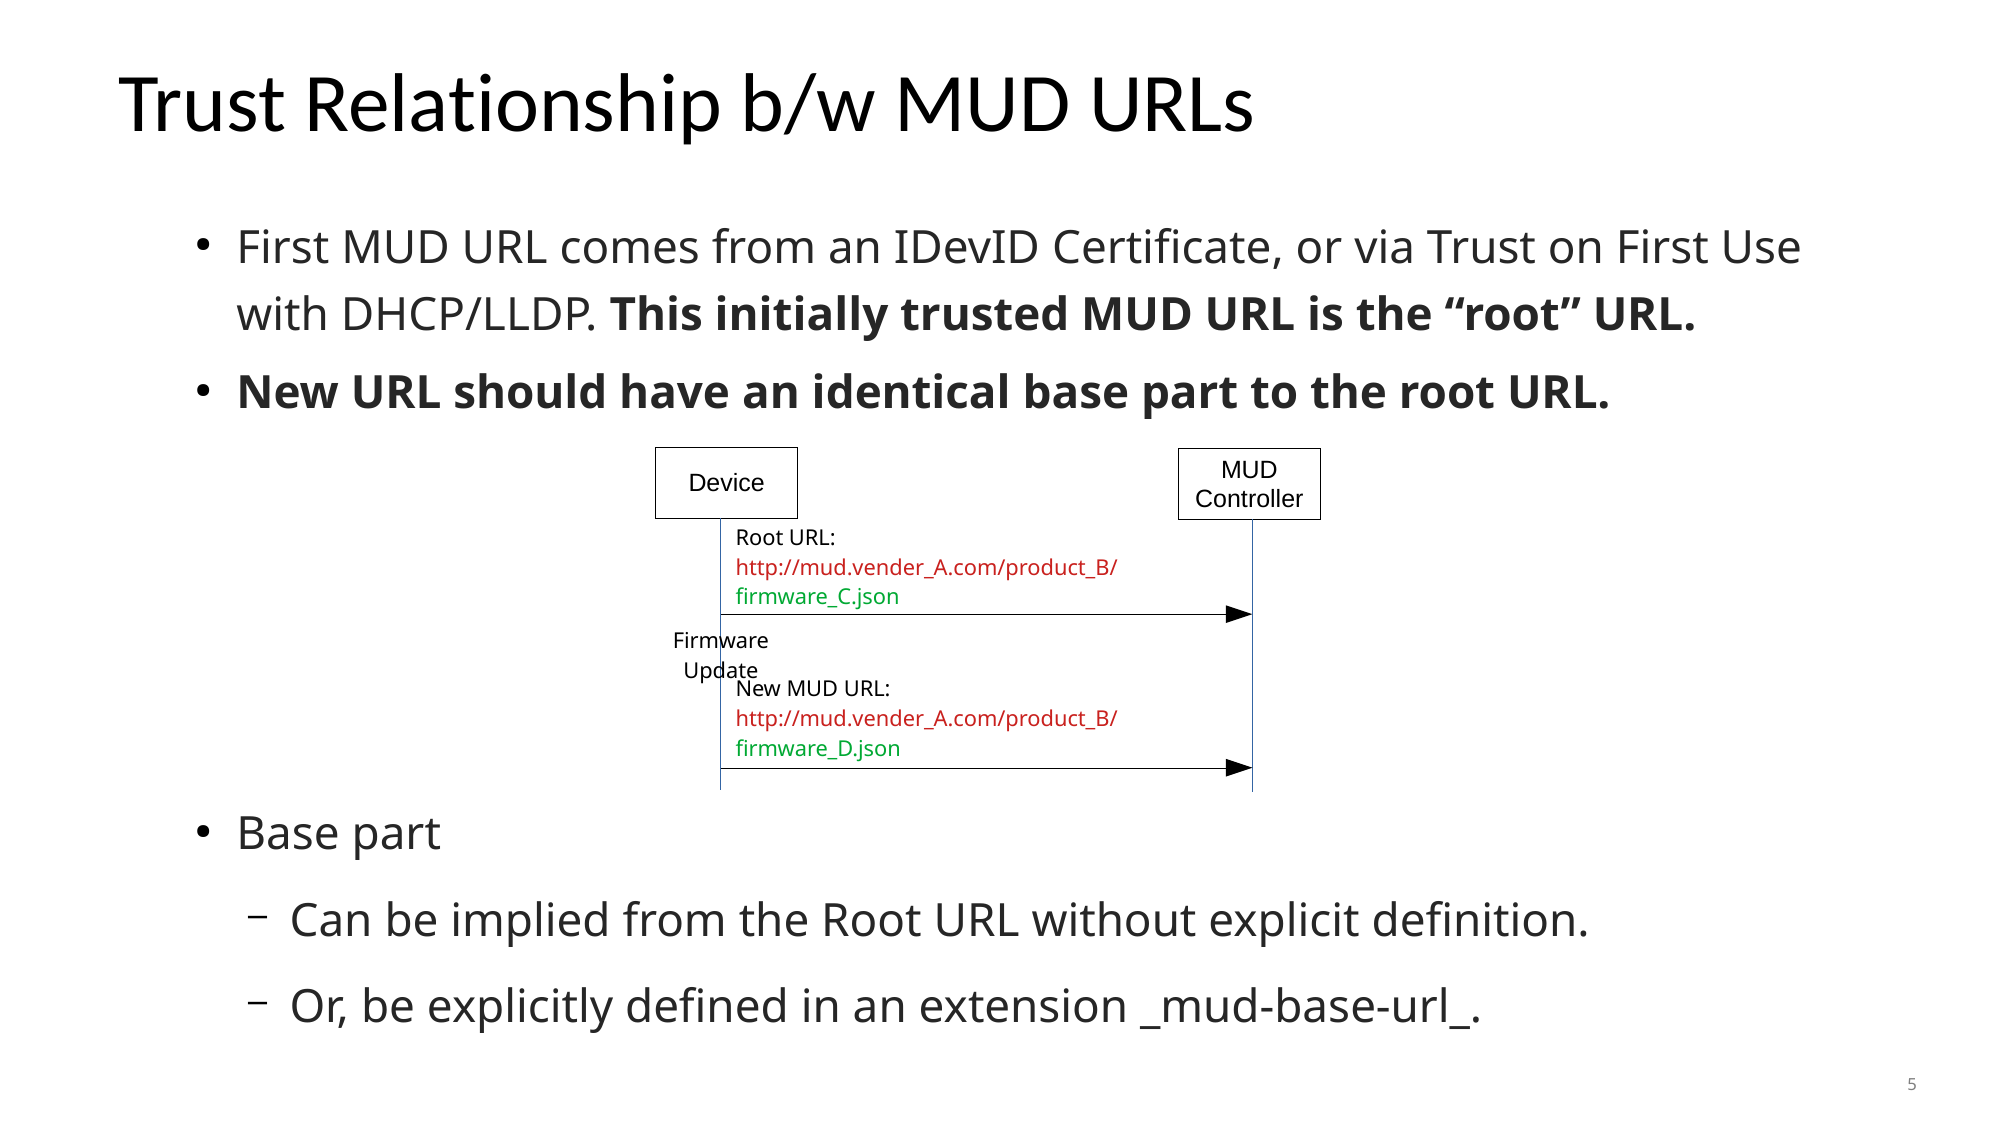

# Trust Relationship b/w MUD URLs
First MUD URL comes from an IDevID Certificate, or via Trust on First Use with DHCP/LLDP. This initially trusted MUD URL is the “root” URL.
New URL should have an identical base part to the root URL.
Base part
Can be implied from the Root URL without explicit definition.
Or, be explicitly defined in an extension _mud-base-url_.
Device
MUD
Controller
Root URL:
http://mud.vender_A.com/product_B/firmware_C.json
Firmware Update
New MUD URL:
http://mud.vender_A.com/product_B/firmware_D.json